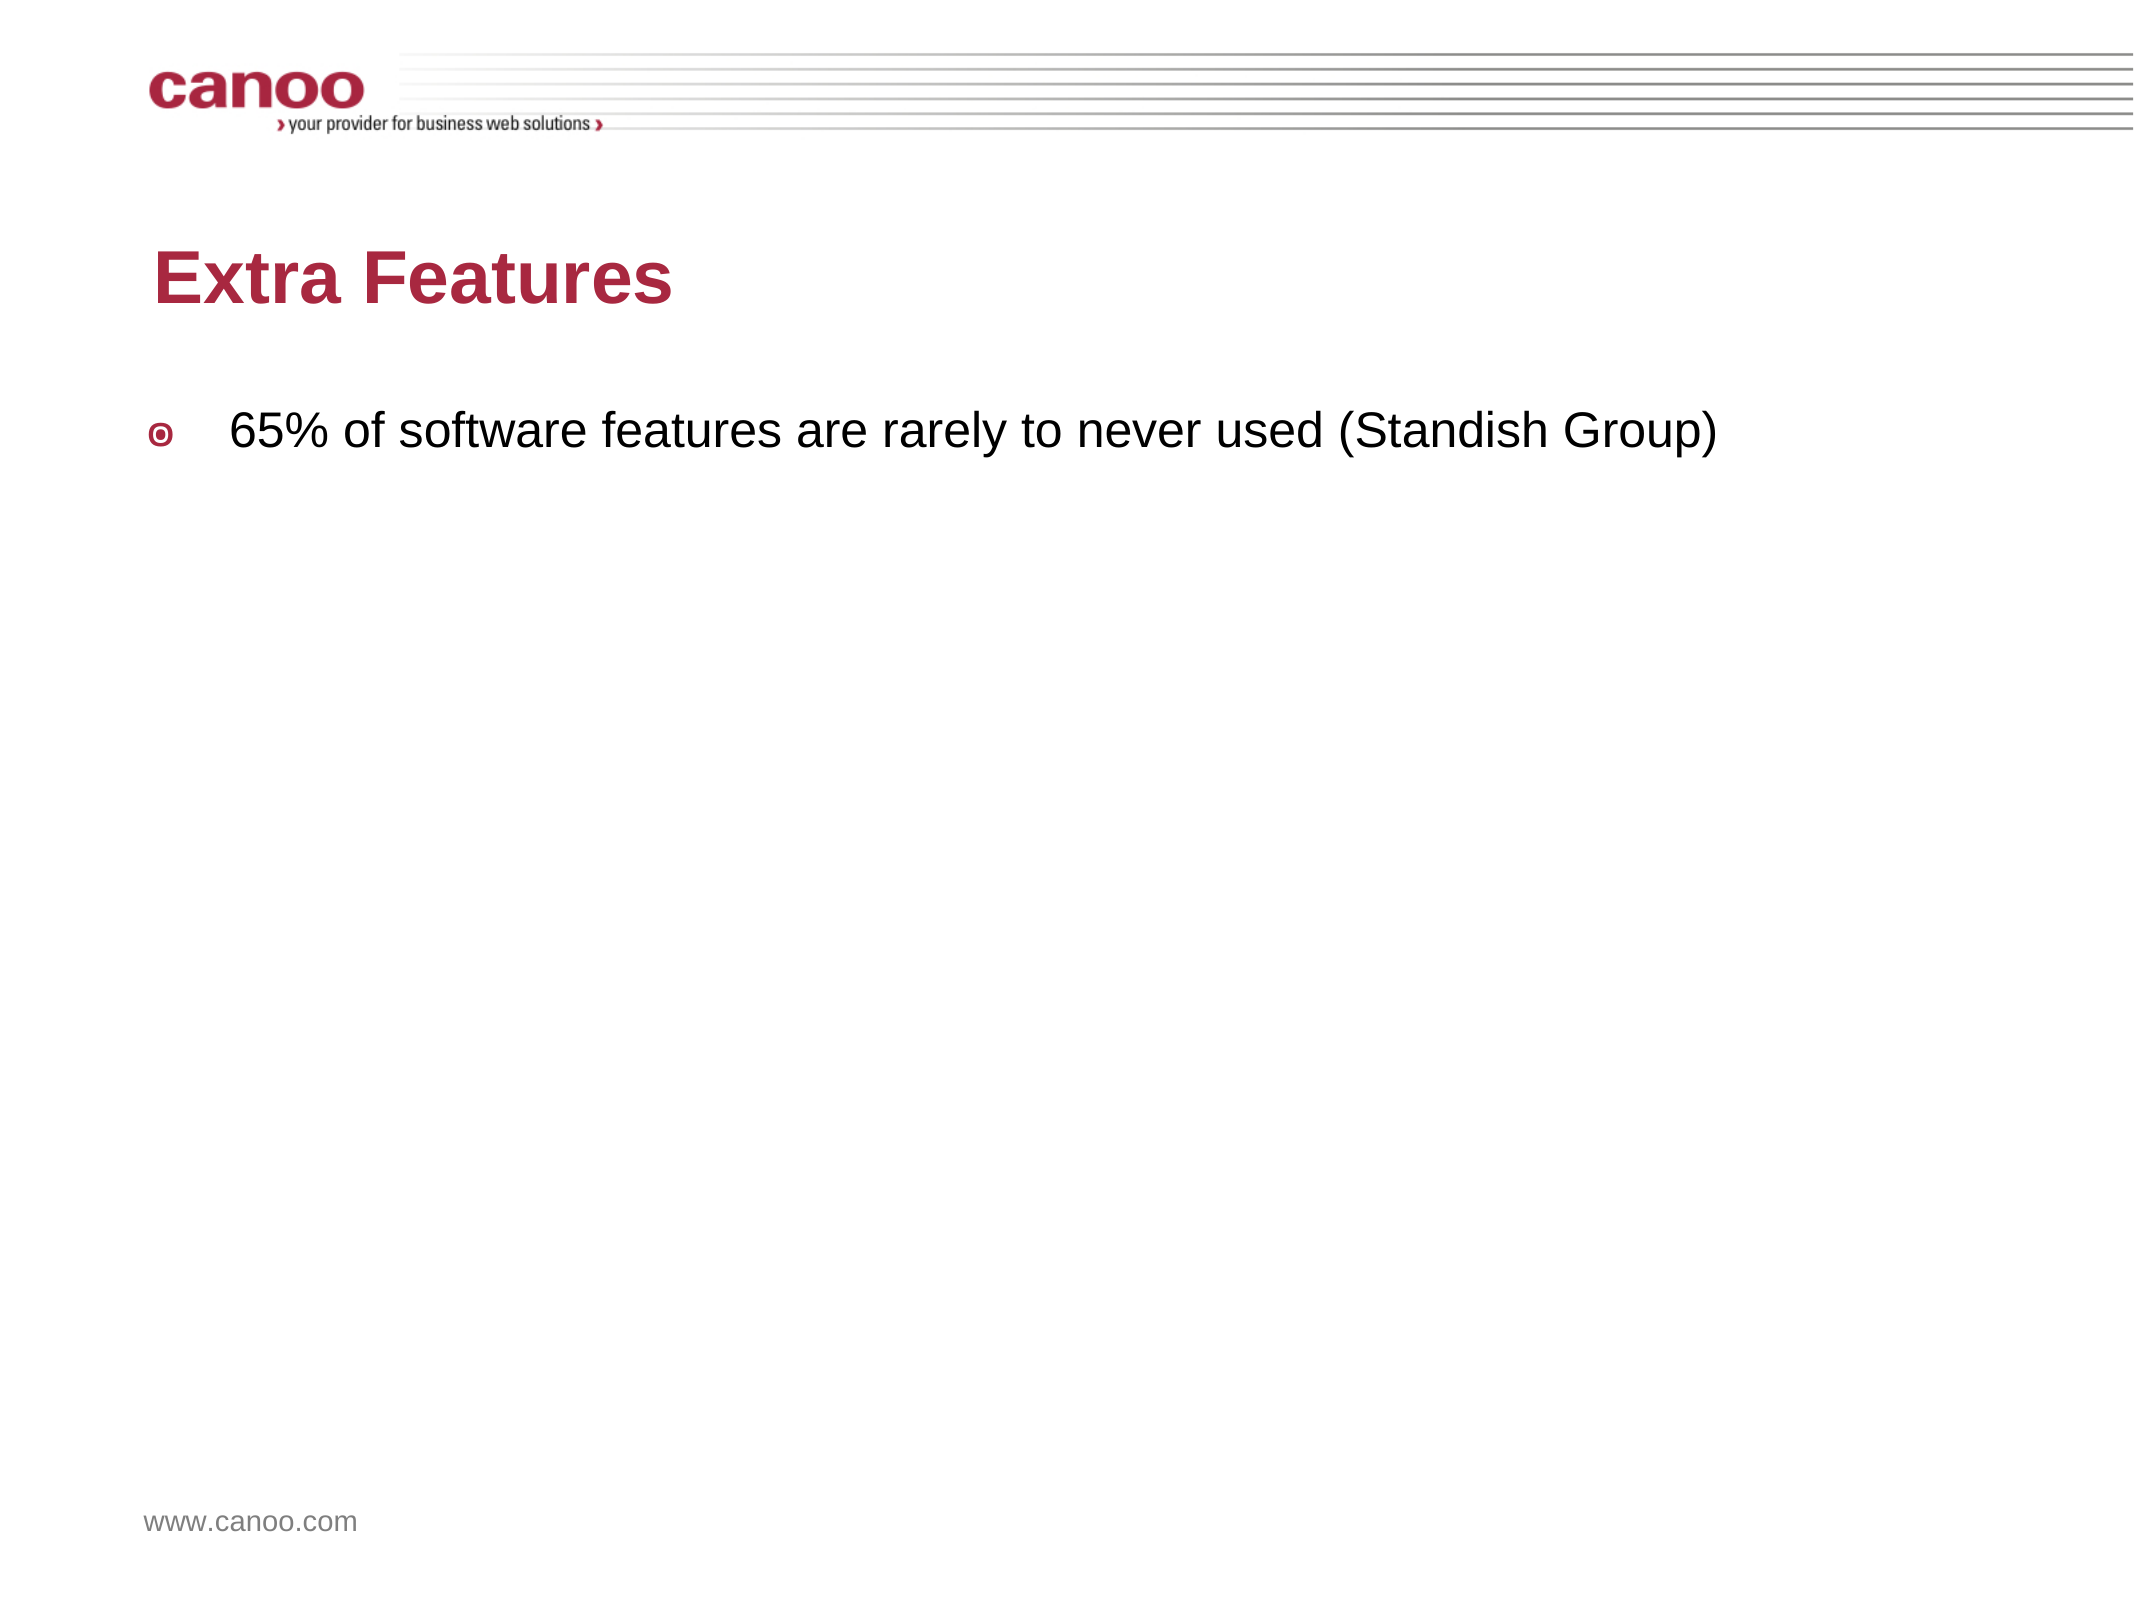

# Extra Features
65% of software features are rarely to never used (Standish Group)